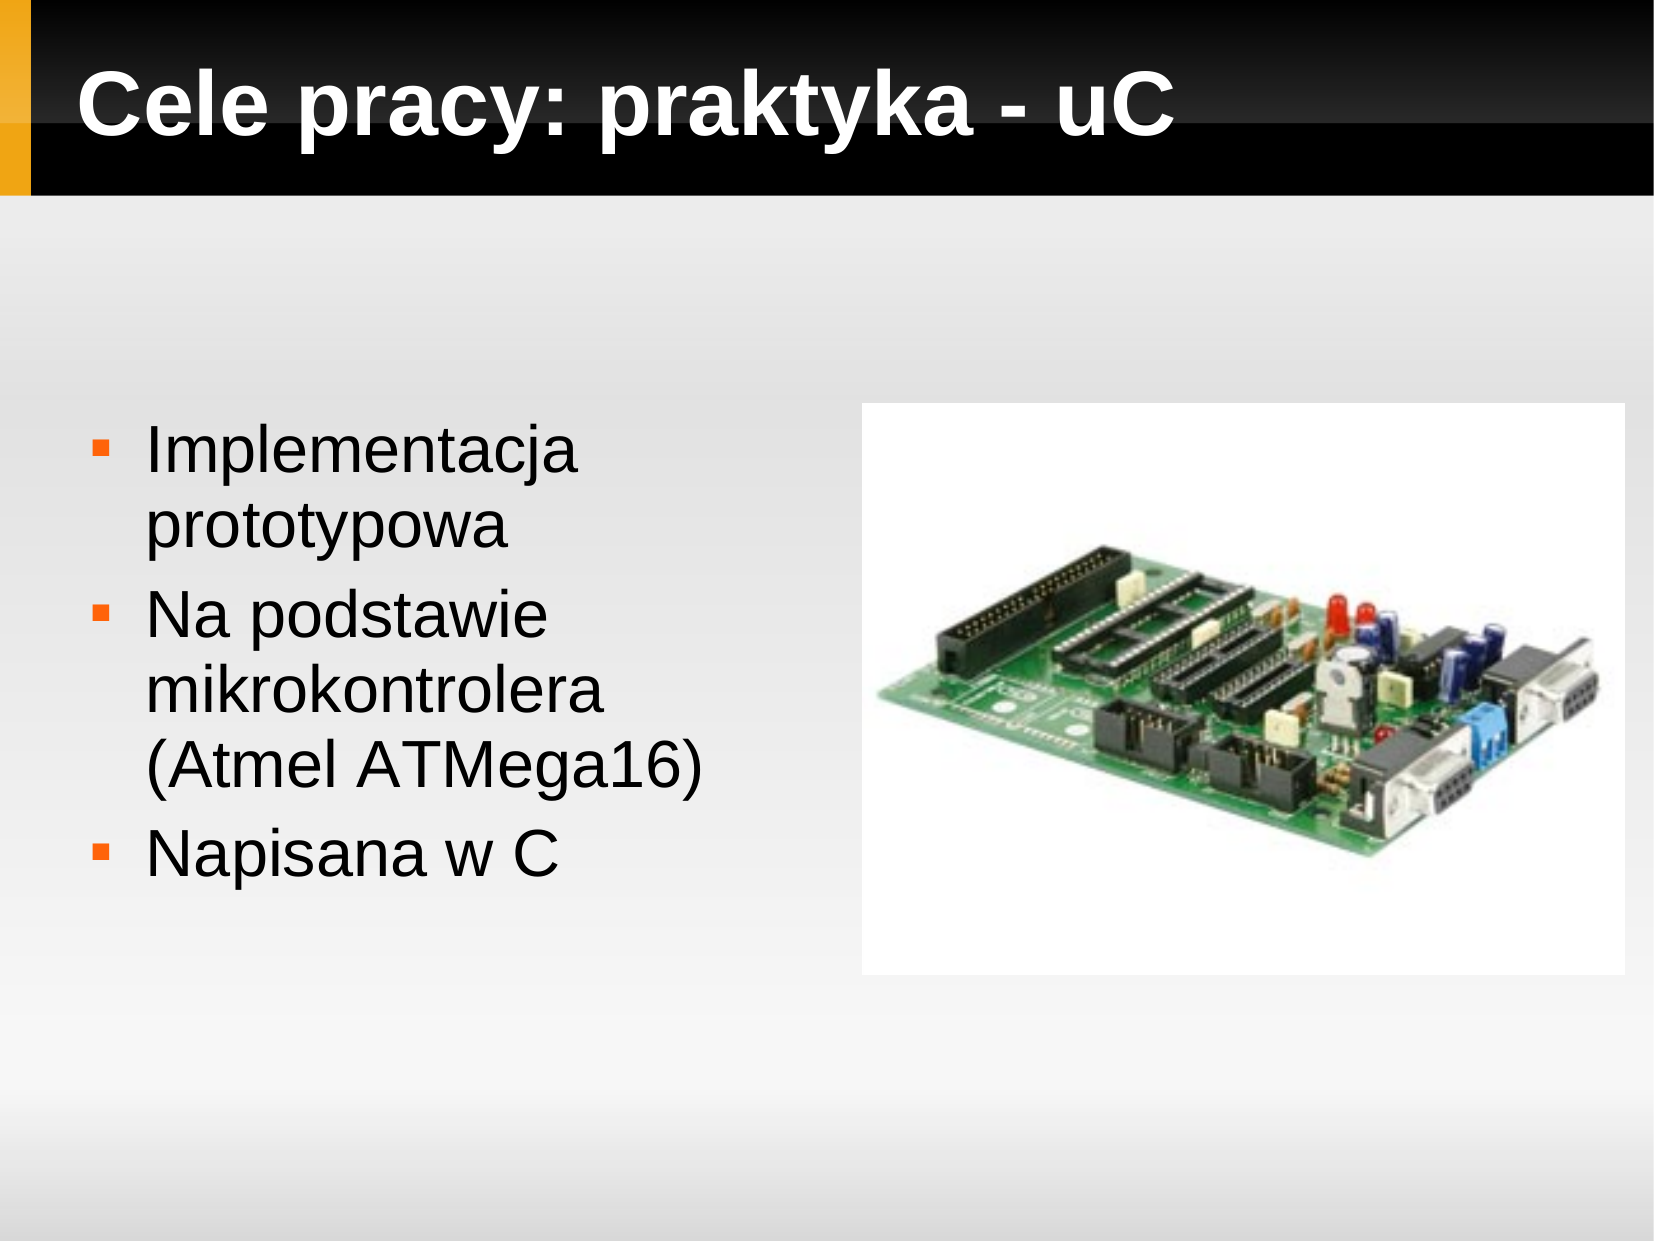

# Cele pracy: praktyka - uC
Implementacja prototypowa
Na podstawie mikrokontrolera (Atmel ATMega16)
Napisana w C